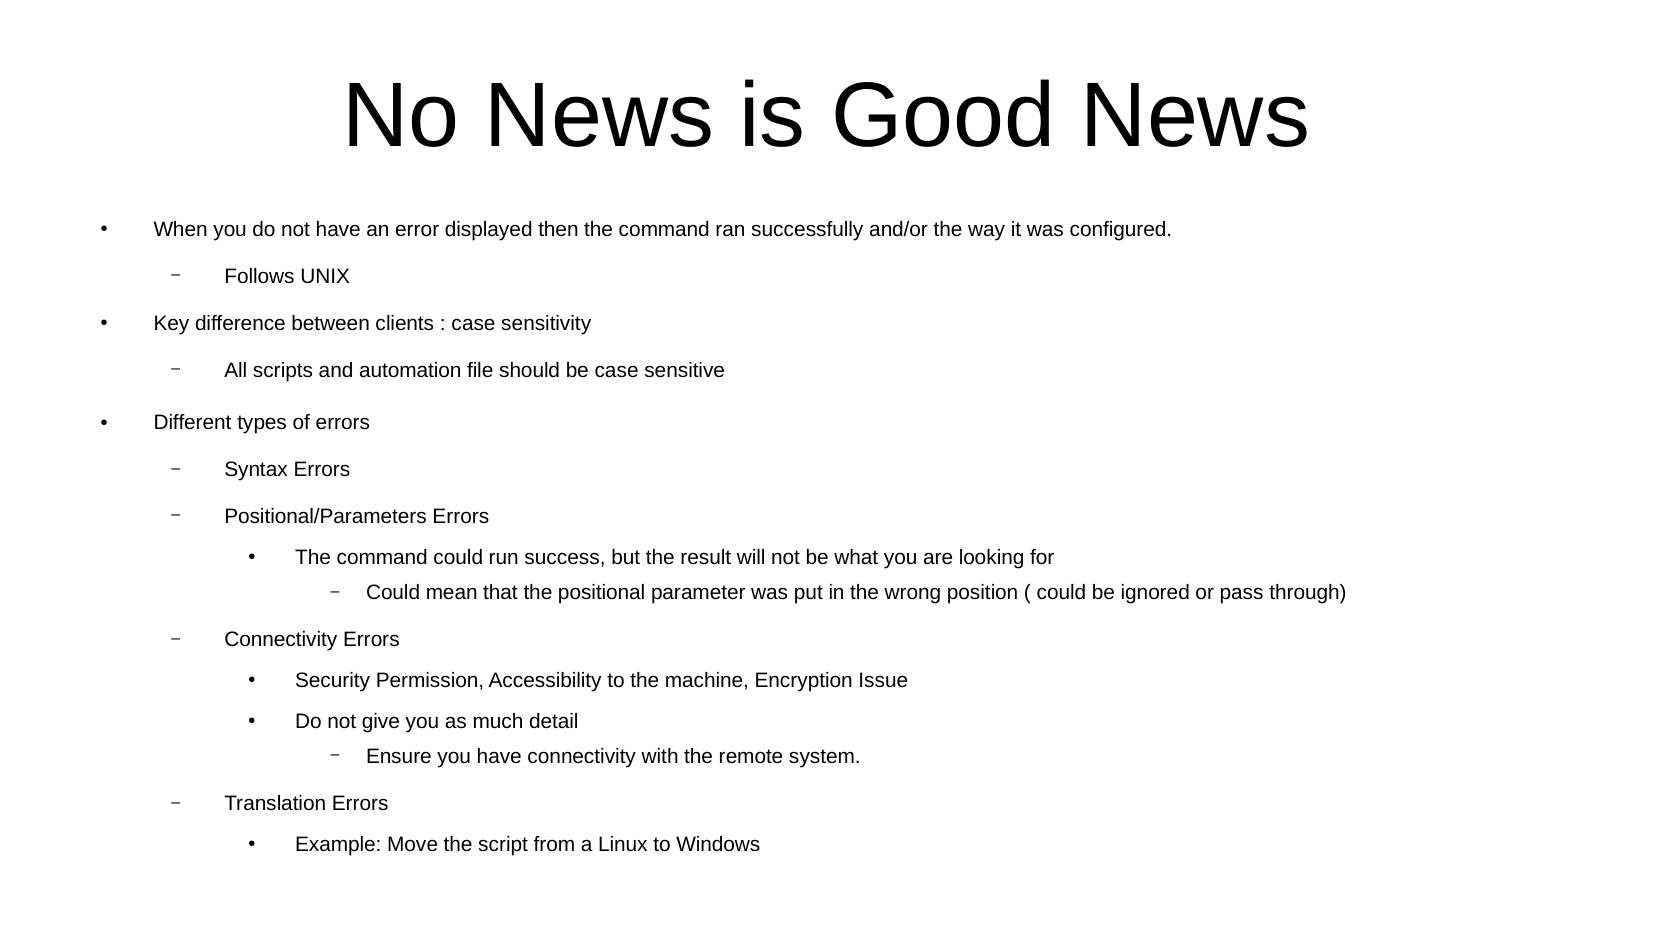

# No News is Good News
When you do not have an error displayed then the command ran successfully and/or the way it was configured.
Follows UNIX
Key difference between clients : case sensitivity
All scripts and automation file should be case sensitive
Different types of errors
Syntax Errors
Positional/Parameters Errors
The command could run success, but the result will not be what you are looking for
Could mean that the positional parameter was put in the wrong position ( could be ignored or pass through)
Connectivity Errors
Security Permission, Accessibility to the machine, Encryption Issue
Do not give you as much detail
Ensure you have connectivity with the remote system.
Translation Errors
Example: Move the script from a Linux to Windows